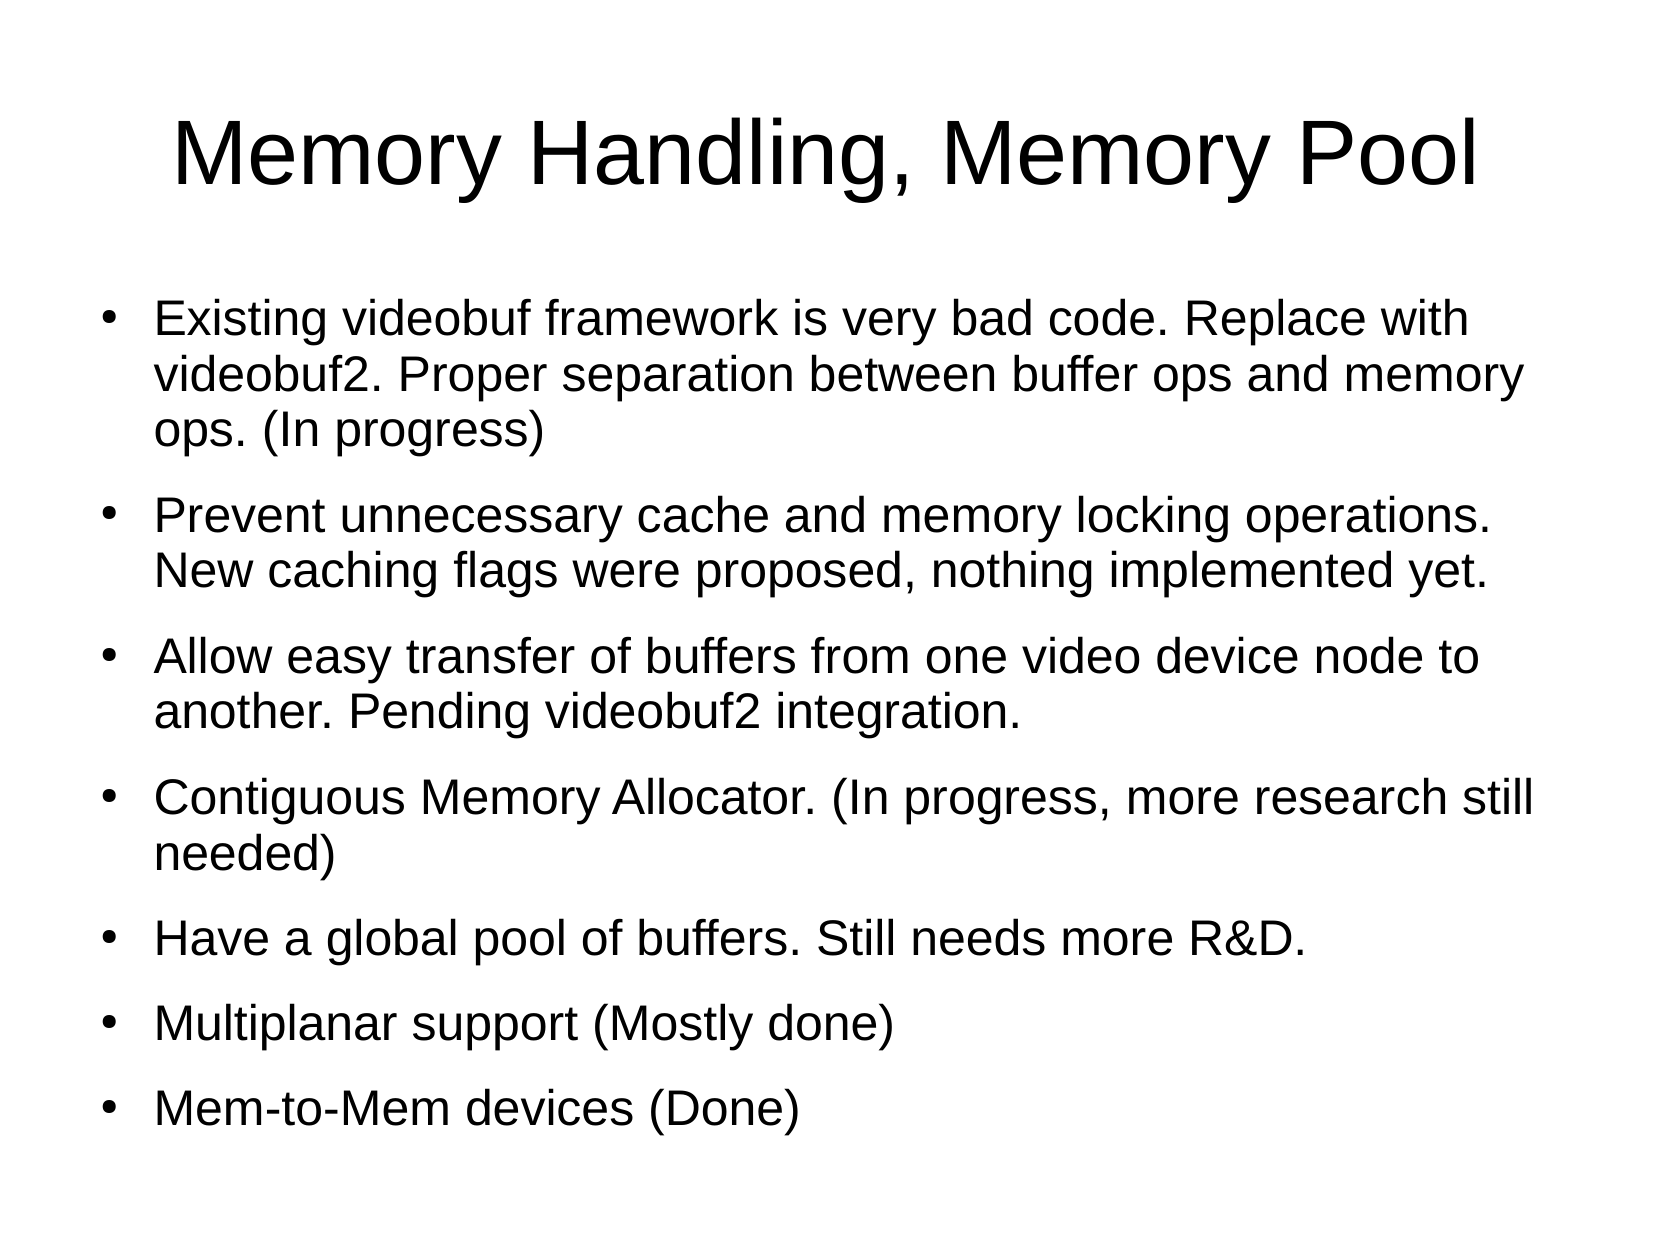

# Memory Handling, Memory Pool
Existing videobuf framework is very bad code. Replace with videobuf2. Proper separation between buffer ops and memory ops. (In progress)
Prevent unnecessary cache and memory locking operations. New caching flags were proposed, nothing implemented yet.
Allow easy transfer of buffers from one video device node to another. Pending videobuf2 integration.
Contiguous Memory Allocator. (In progress, more research still needed)
Have a global pool of buffers. Still needs more R&D.
Multiplanar support (Mostly done)
Mem-to-Mem devices (Done)